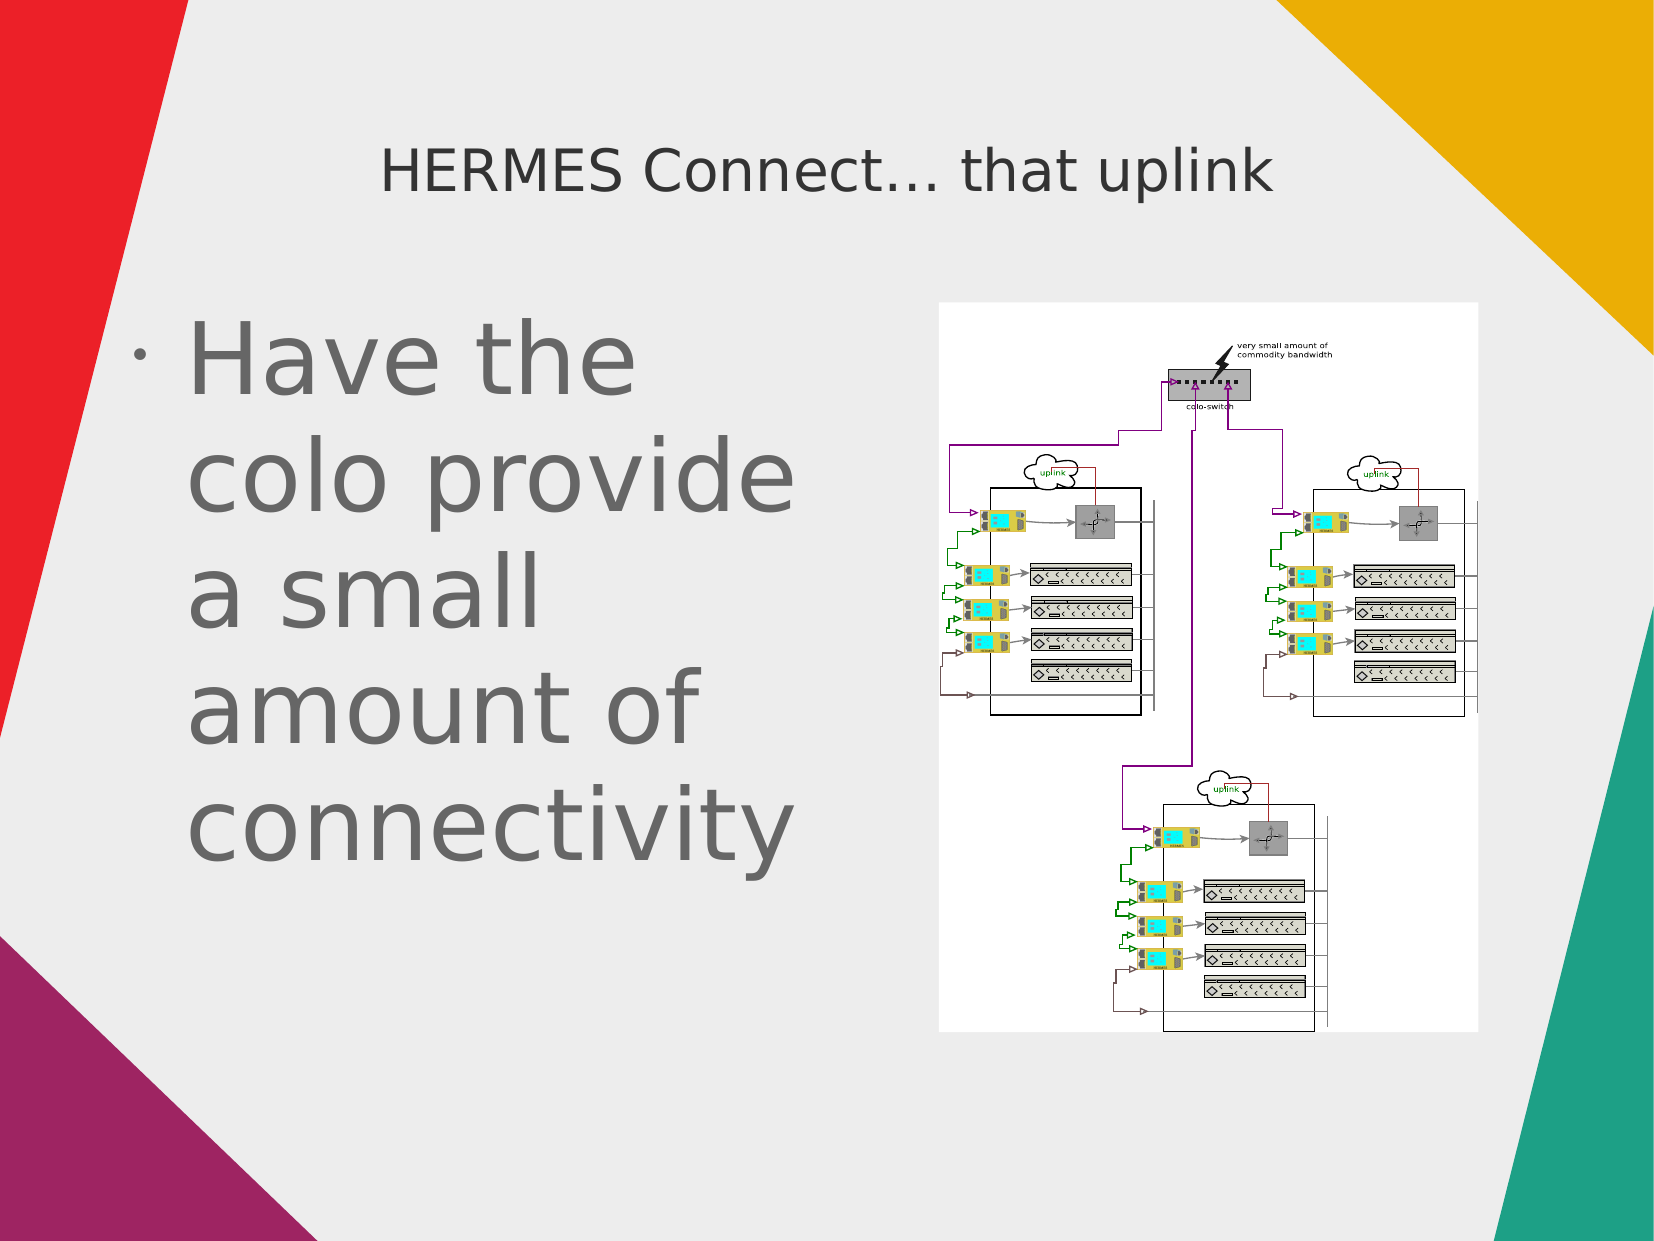

# HERMES Connect… that uplink
Have the colo provide a small amount of connectivity